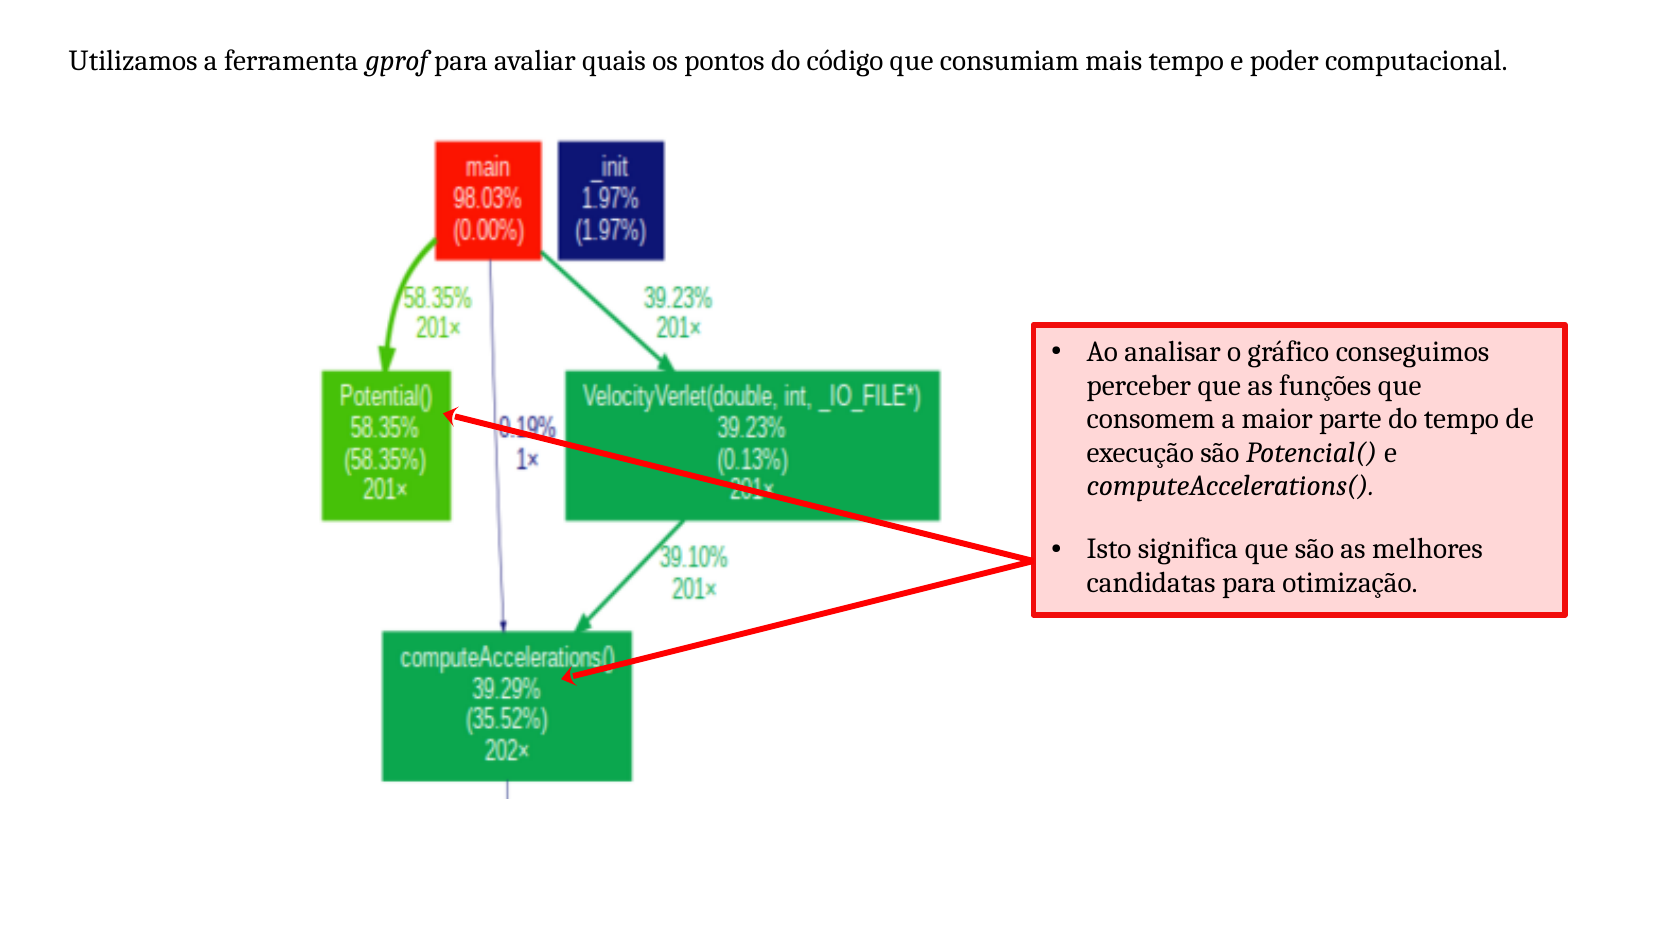

Utilizamos a ferramenta gprof para avaliar quais os pontos do código que consumiam mais tempo e poder computacional.
Ao analisar o gráfico conseguimos perceber que as funções que consomem a maior parte do tempo de execução são Potencial() e computeAccelerations().
Isto significa que são as melhores candidatas para otimização.